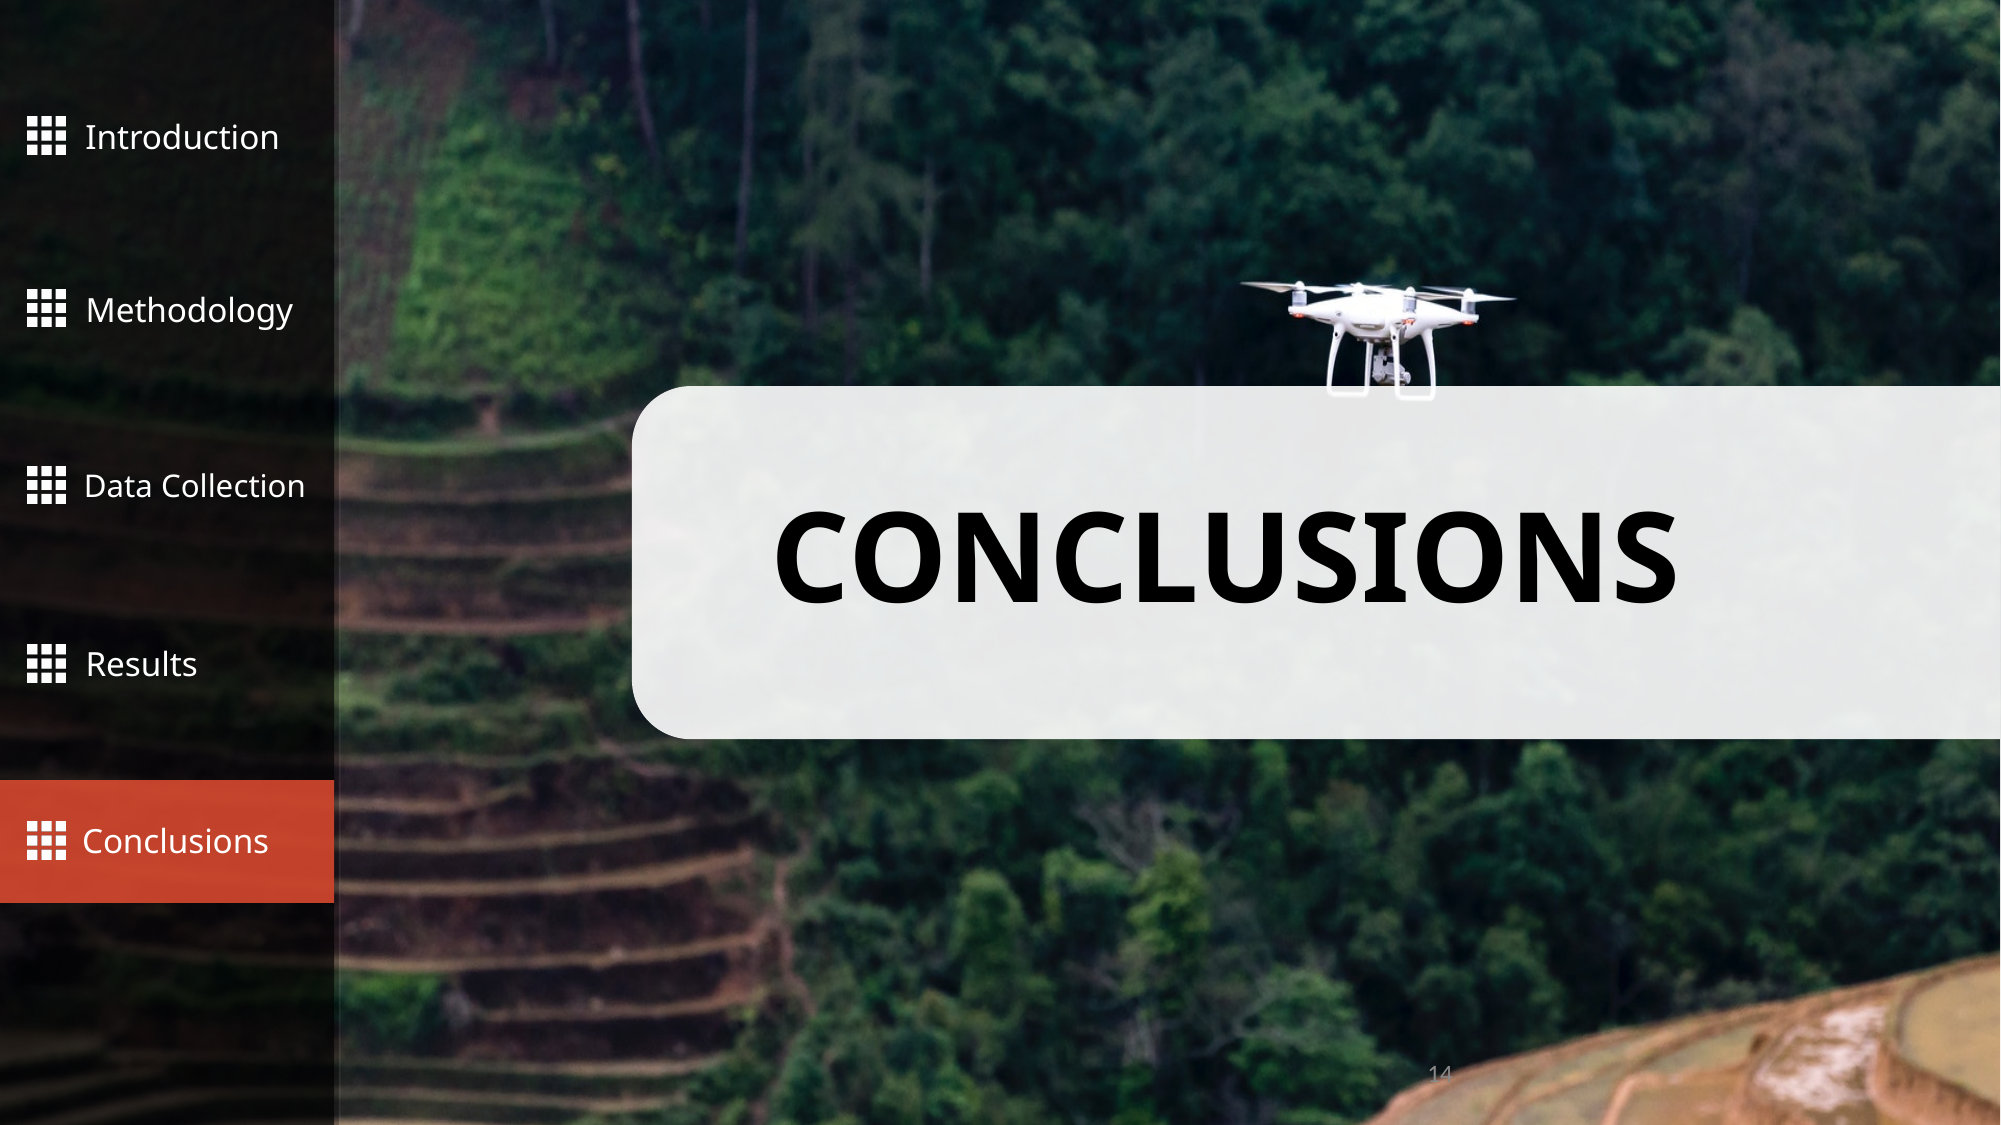

Introduction
Methodology
Data Collection
CONCLUSIONS
Results
Conclusions